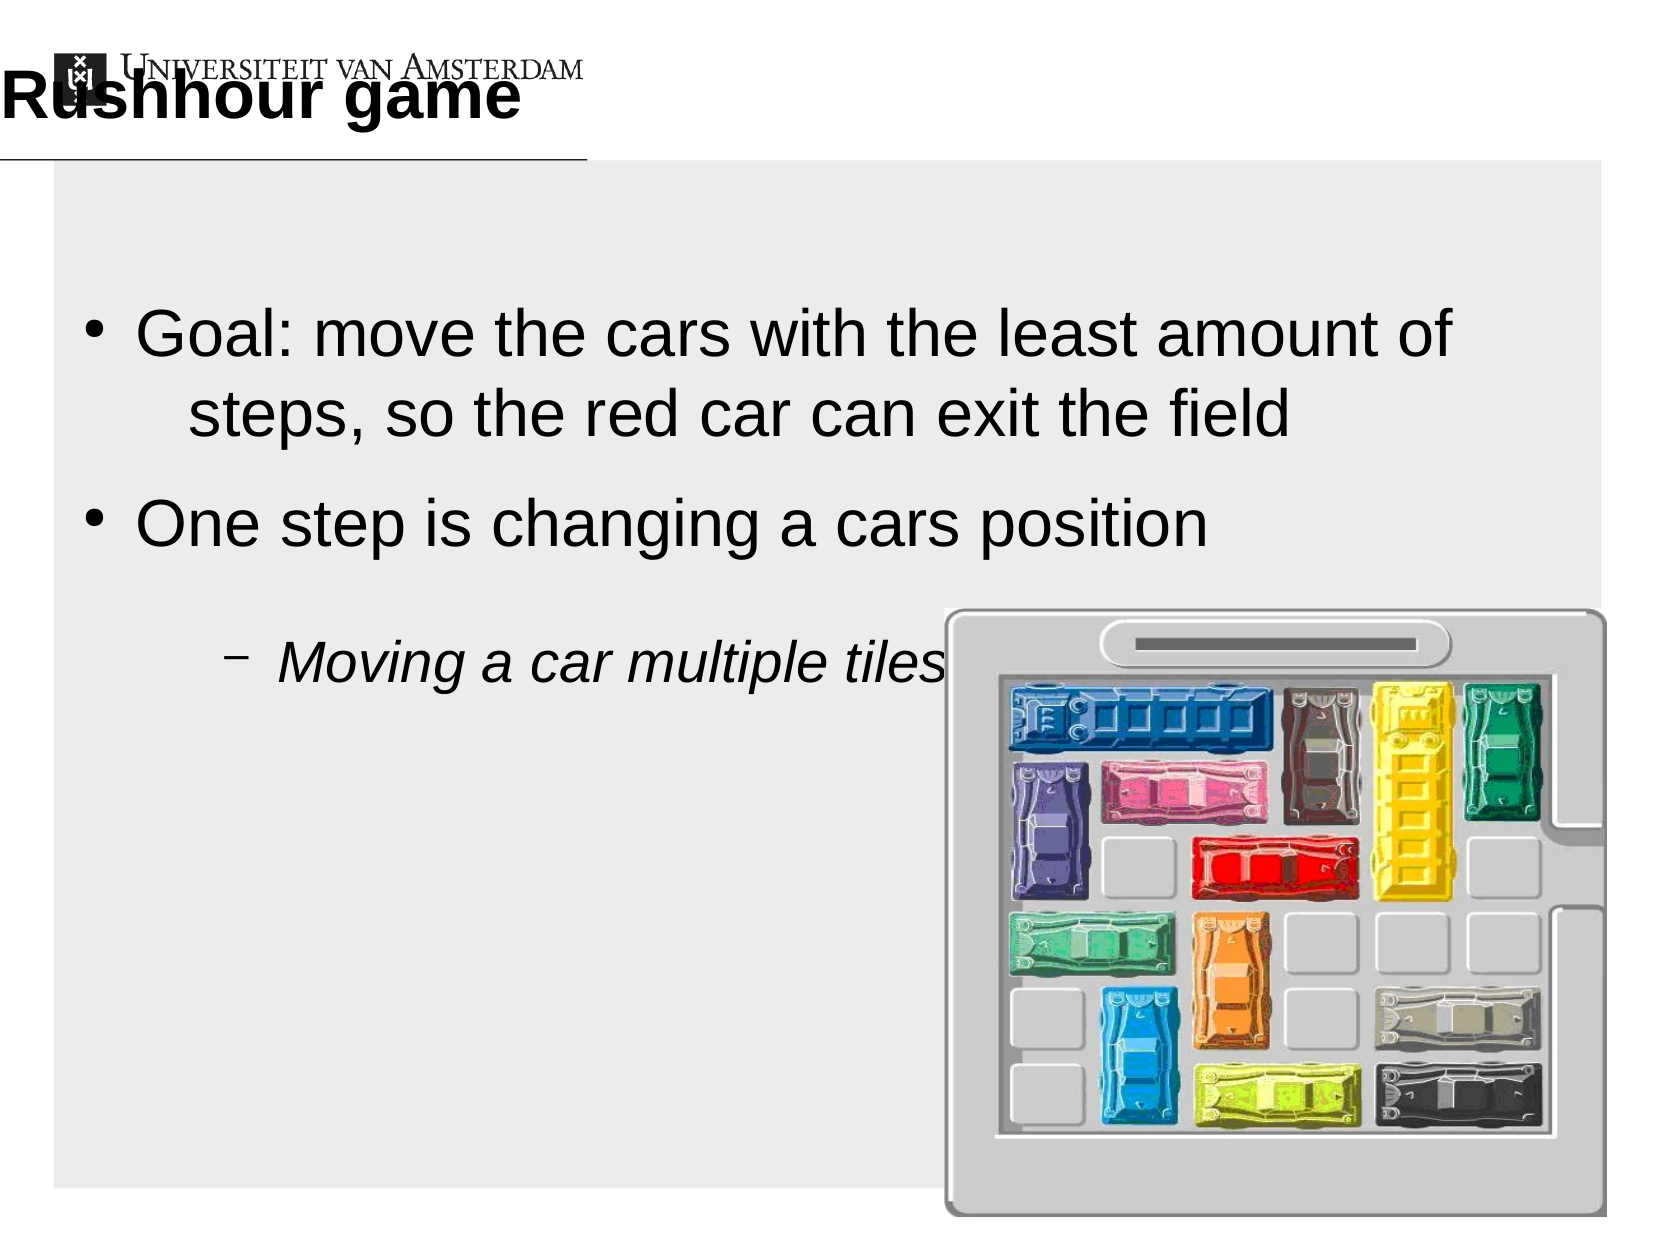

# Rushhour game
Goal: move the cars with the least amount of steps, so the red car can exit the field
One step is changing a cars position
Moving a car multiple tiles?